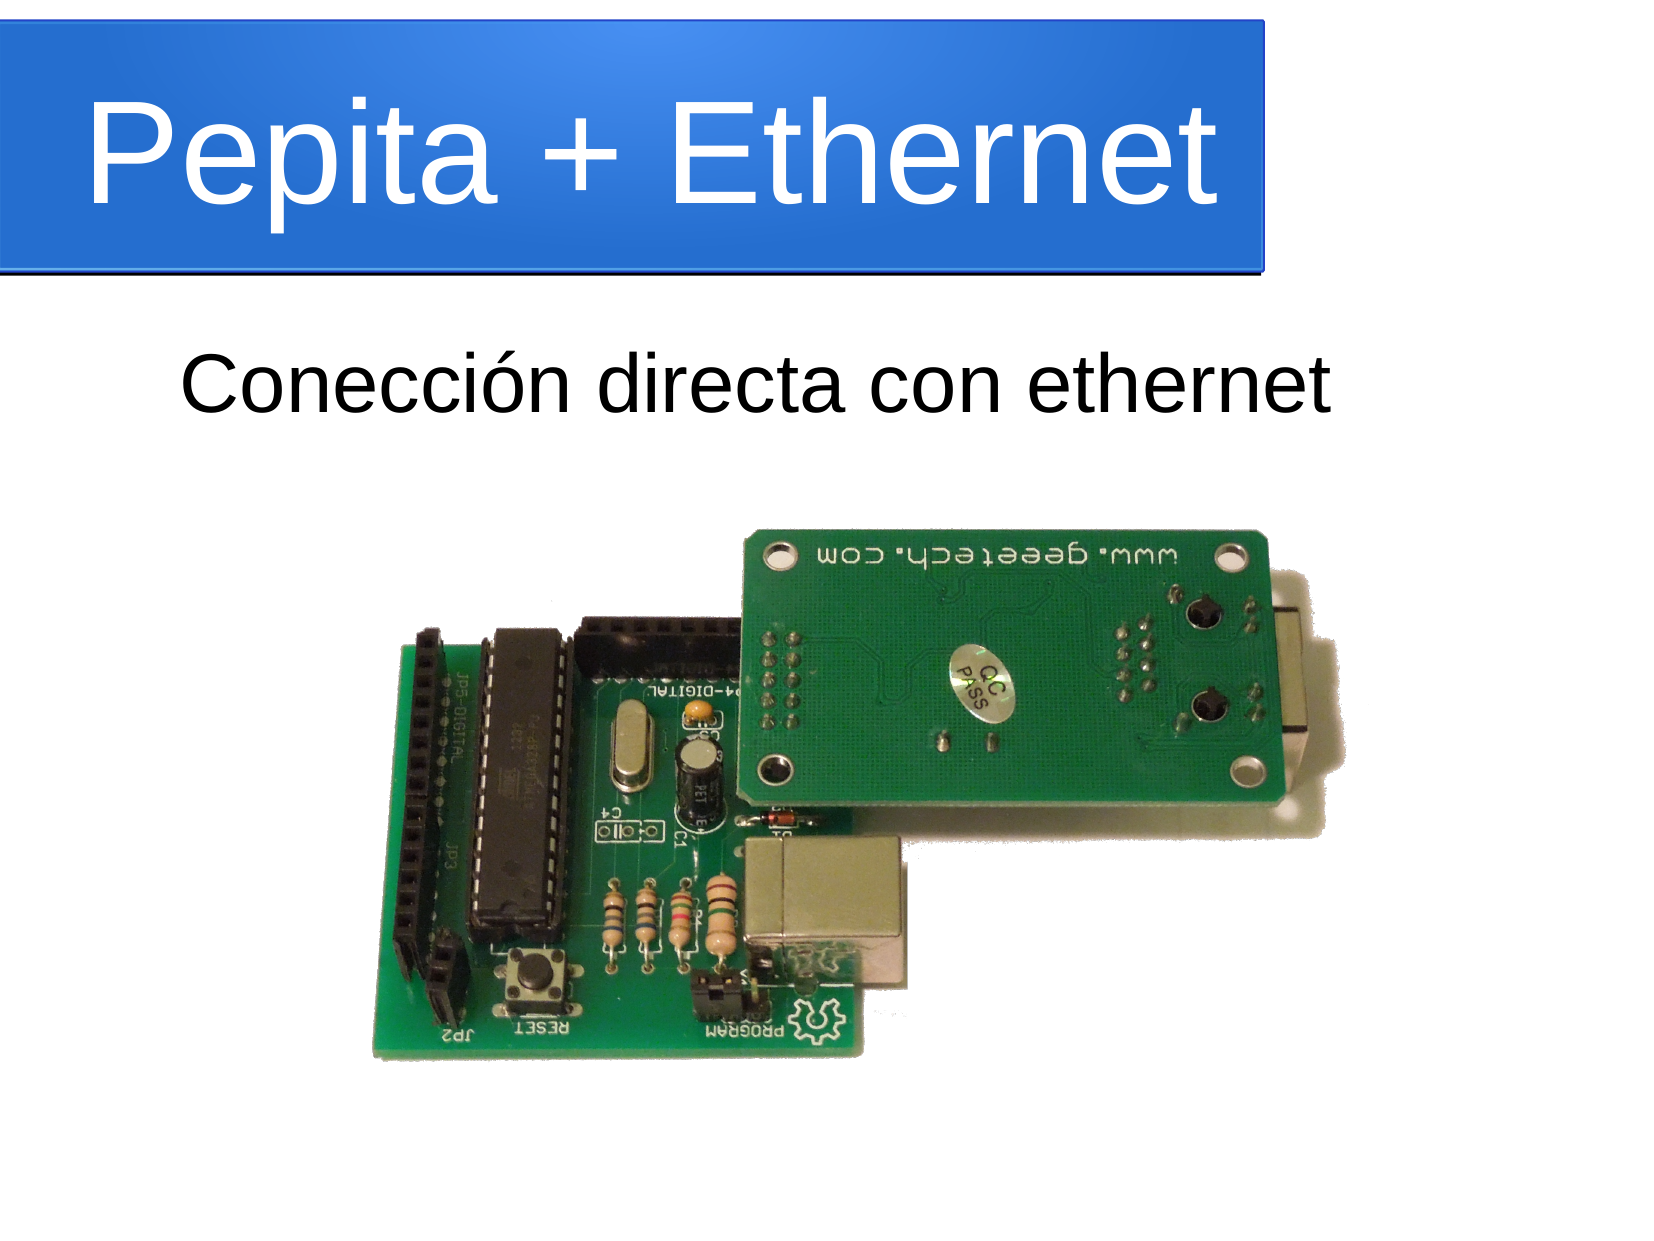

# Pepita + Ethernet
Conección directa con ethernet